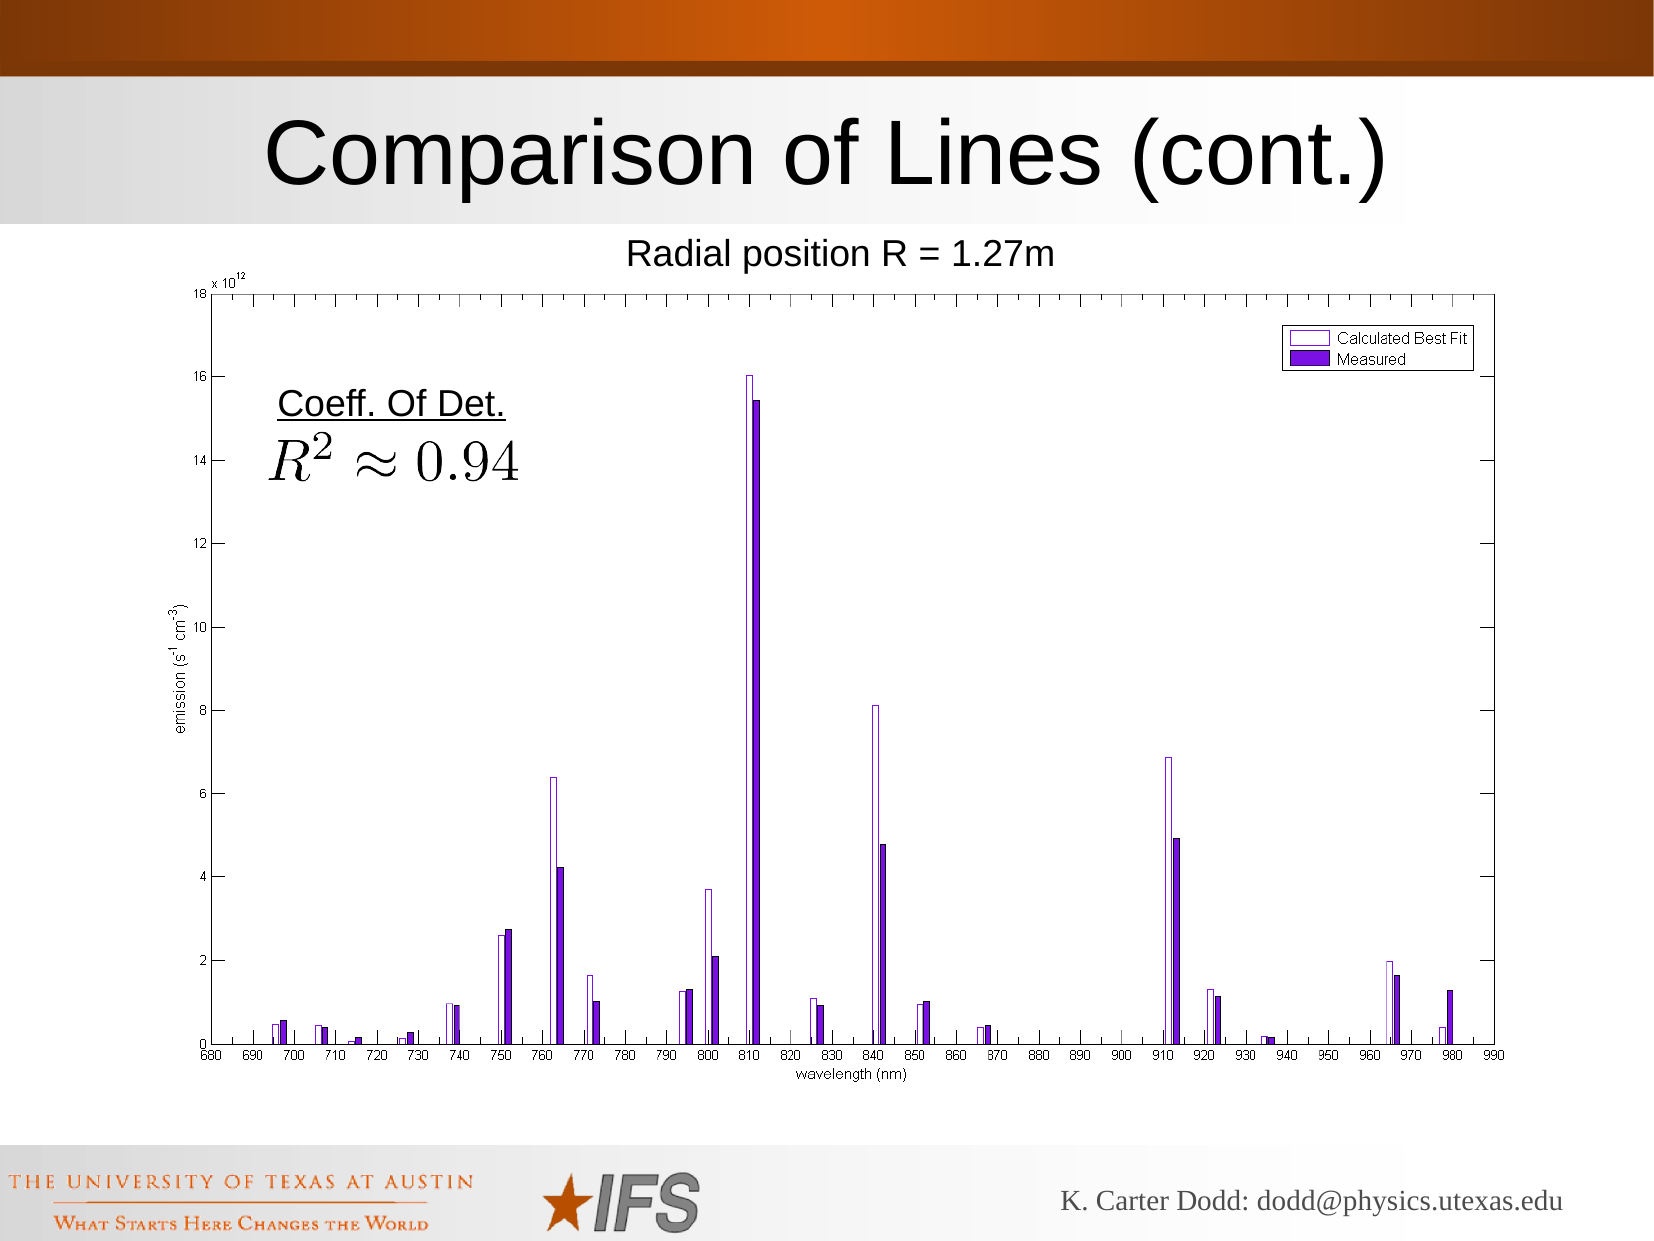

# Comparison of Lines (cont.)
Radial position R = 1.27m
Coeff. Of Det.